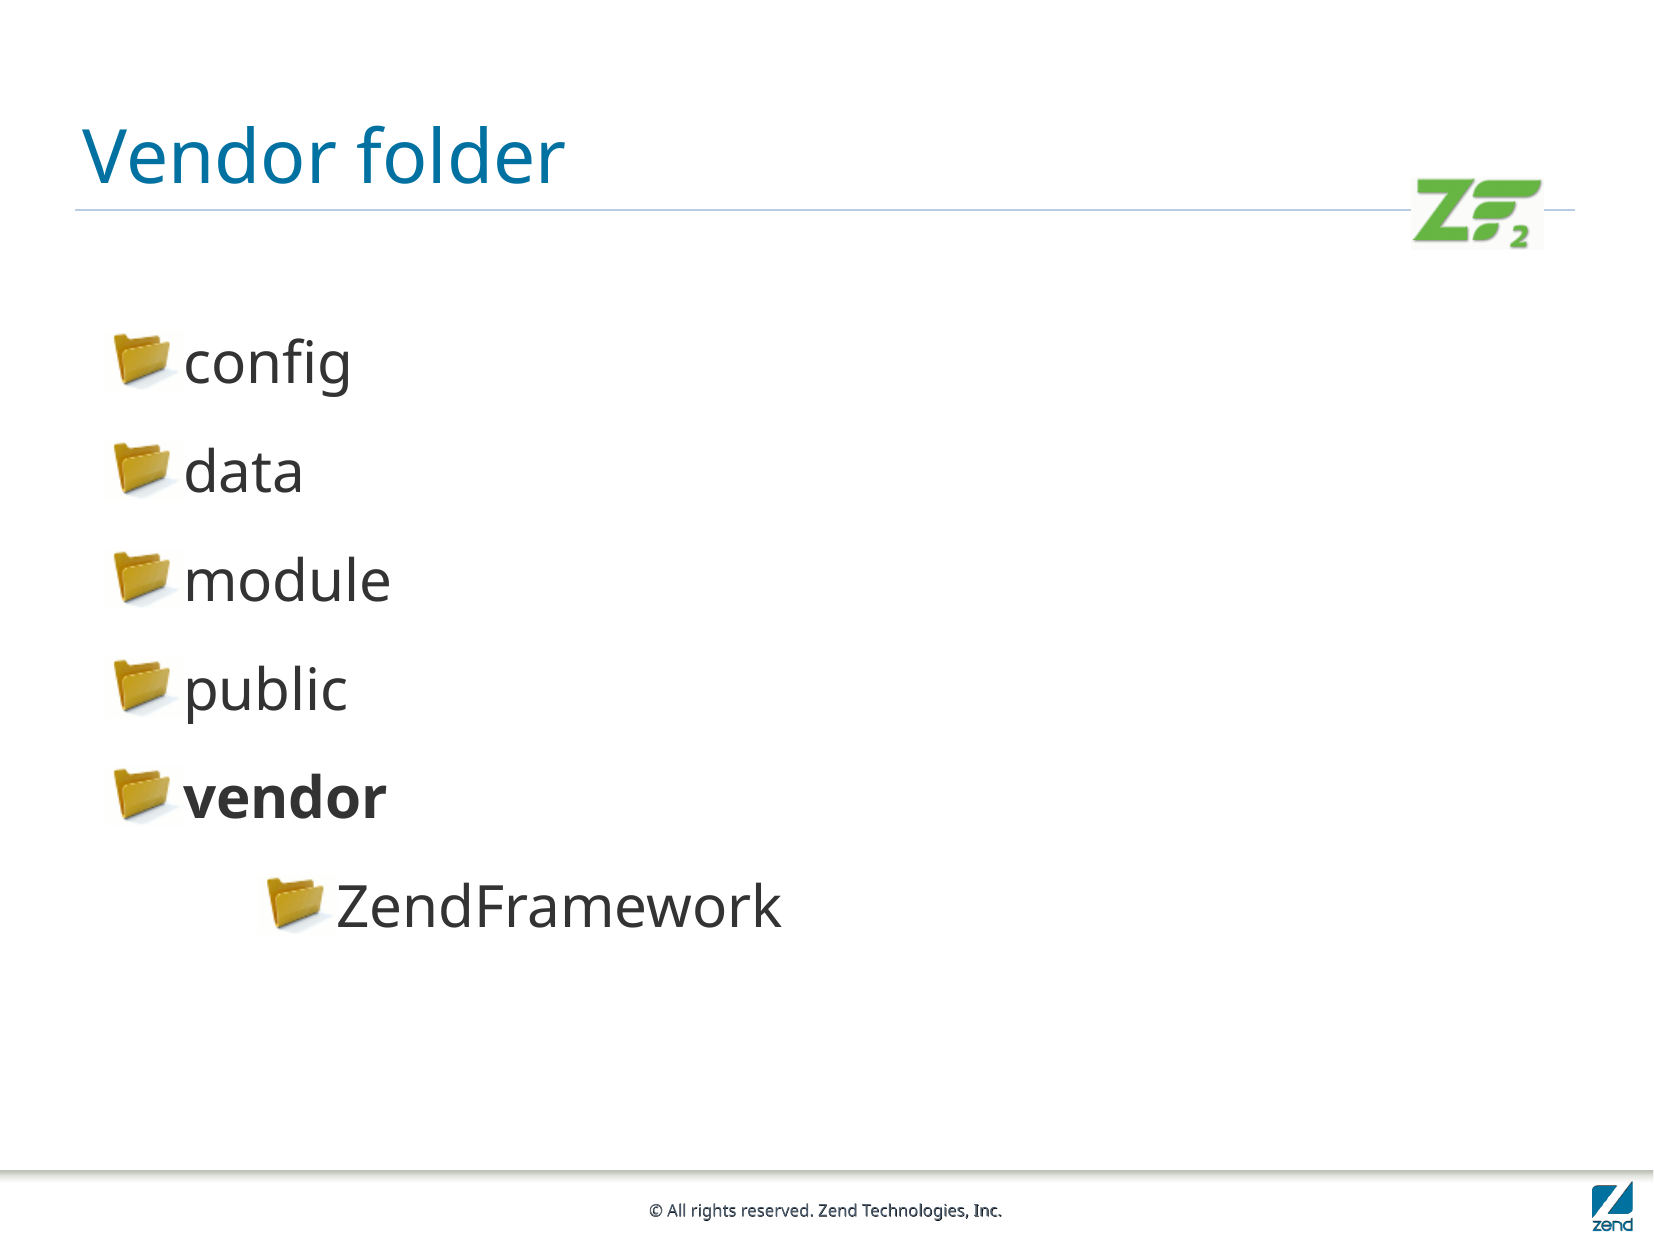

# Vendor folder
config
data
module
public
vendor
ZendFramework